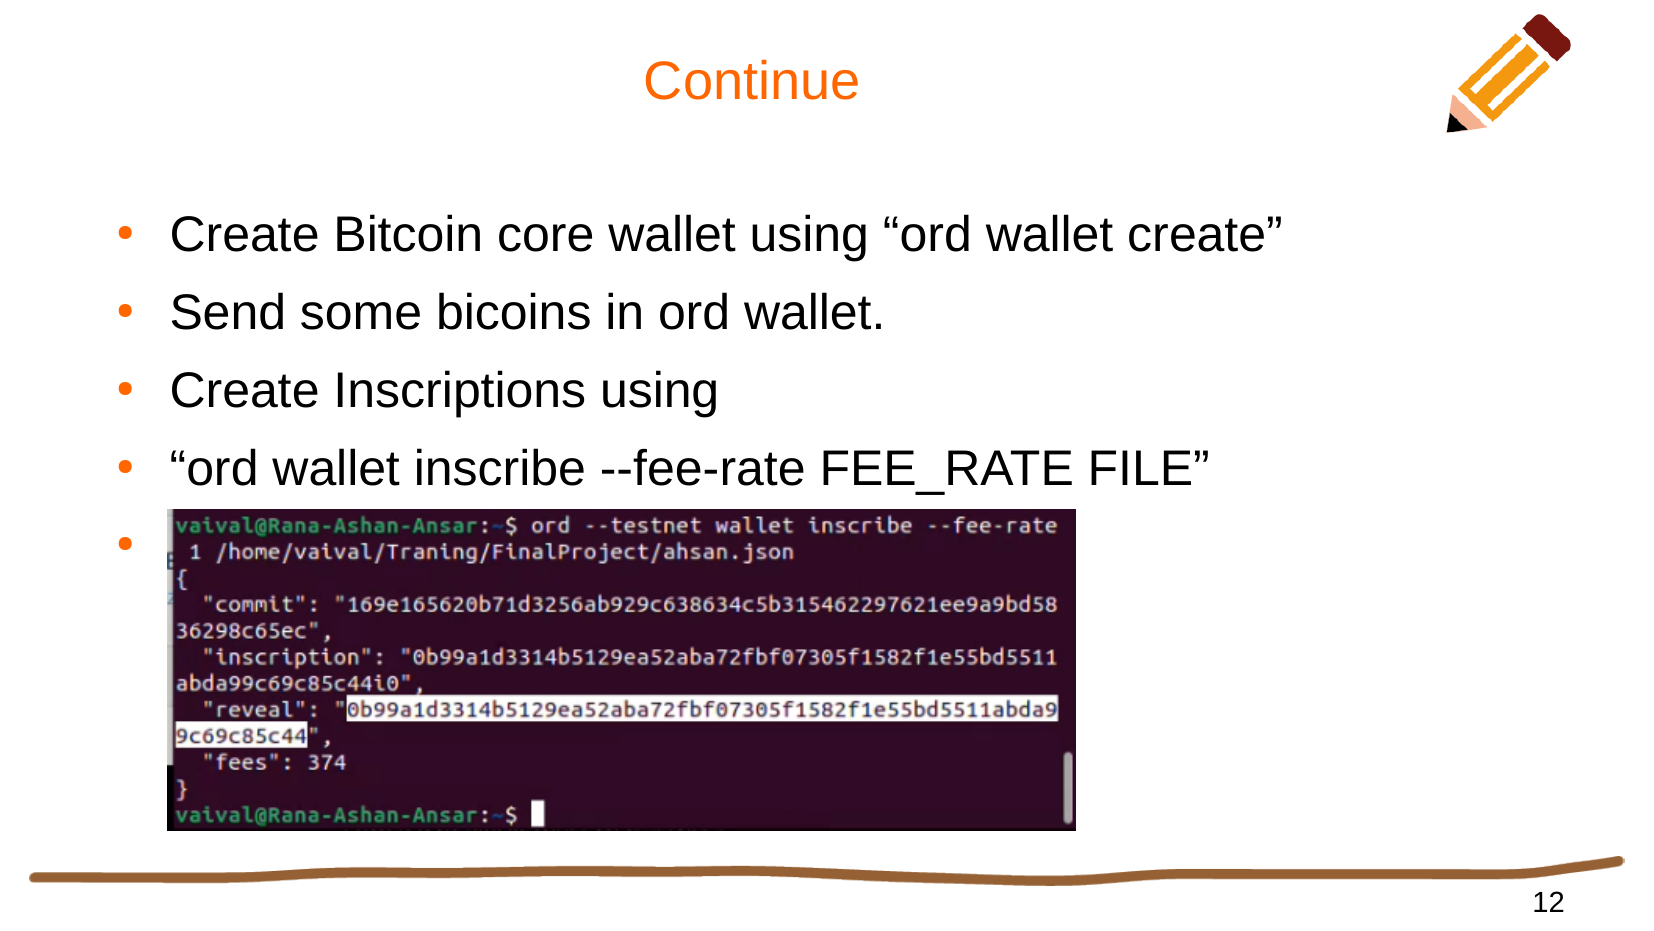

# Continue
Create Bitcoin core wallet using “ord wallet create”
Send some bicoins in ord wallet.
Create Inscriptions using
“ord wallet inscribe --fee-rate FEE_RATE FILE”
12